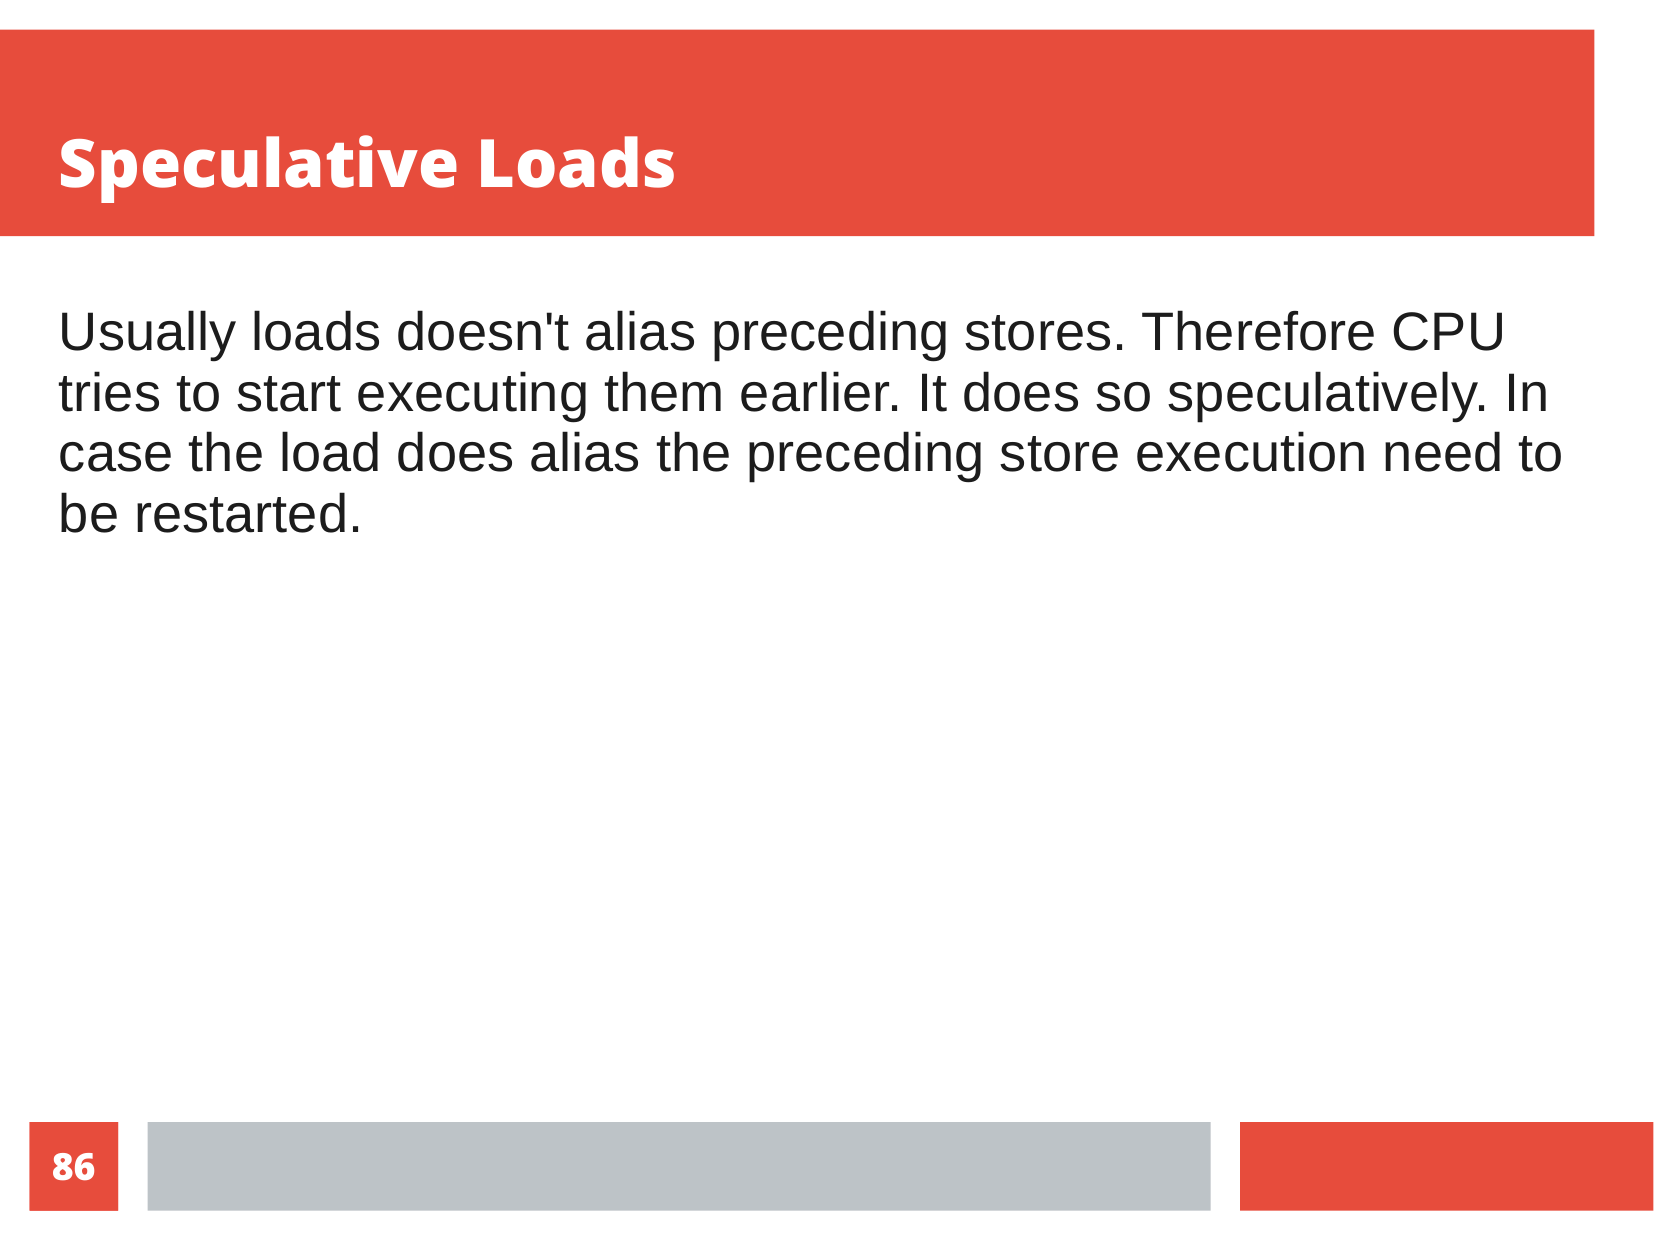

# Speculative Loads
Usually loads doesn't alias preceding stores. Therefore CPU tries to start executing them earlier. It does so speculatively. In case the load does alias the preceding store execution need to be restarted.
86